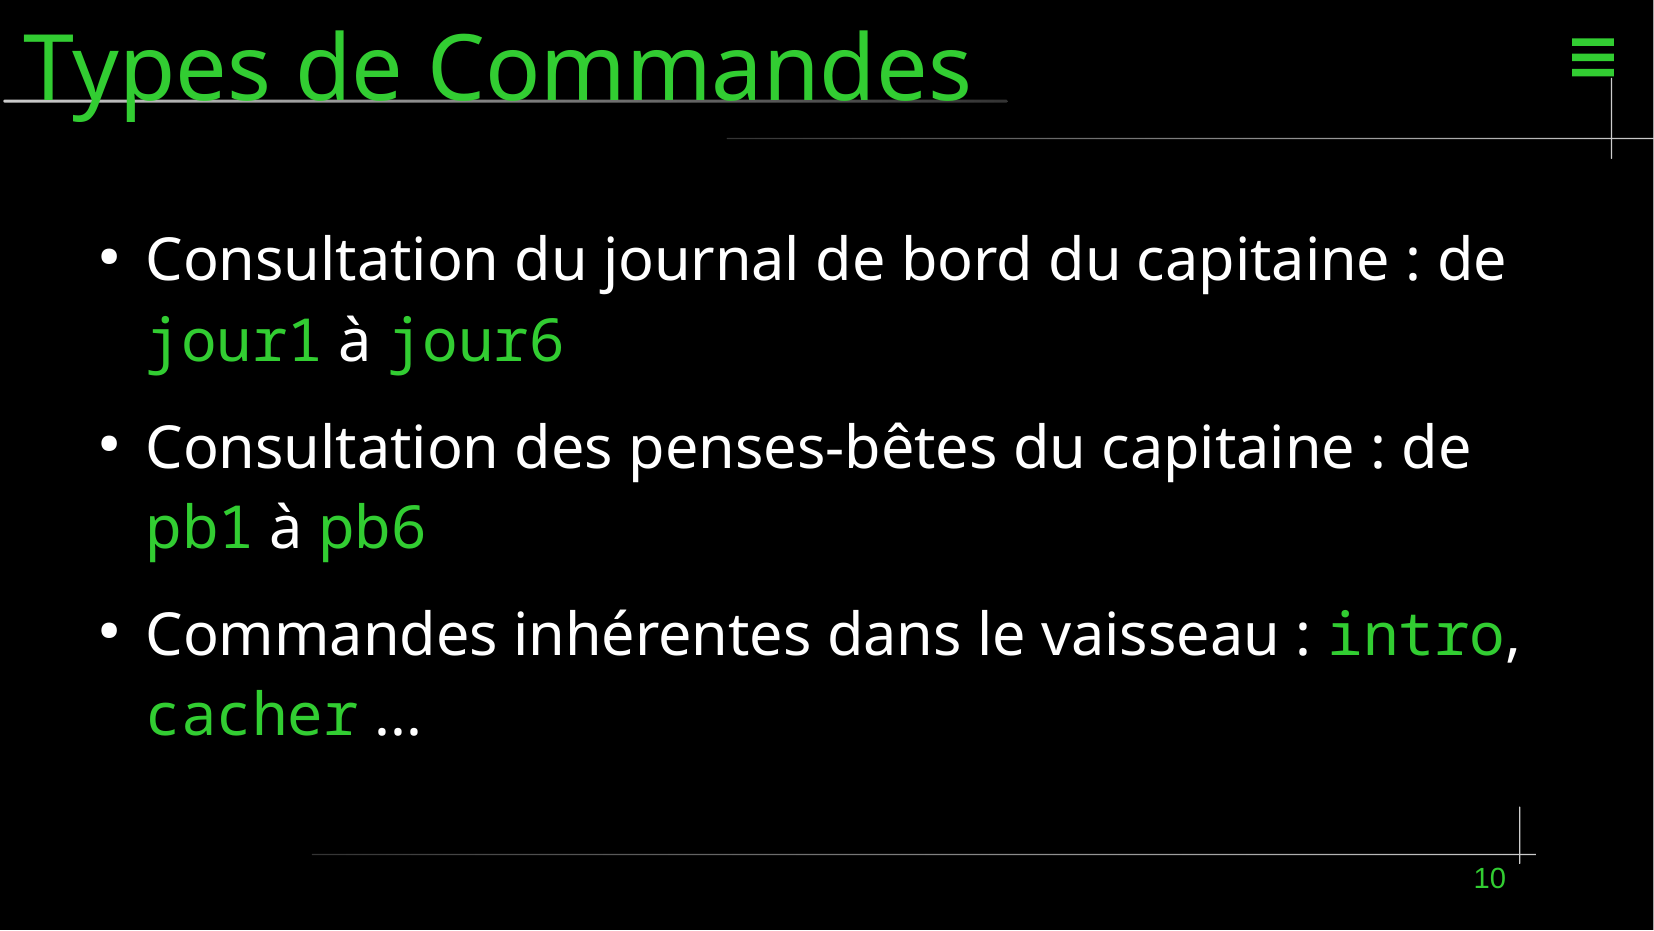

# Types de Commandes
Consultation du journal de bord du capitaine : de jour1 à jour6
Consultation des penses-bêtes du capitaine : de pb1 à pb6
Commandes inhérentes dans le vaisseau : intro, cacher ...
10